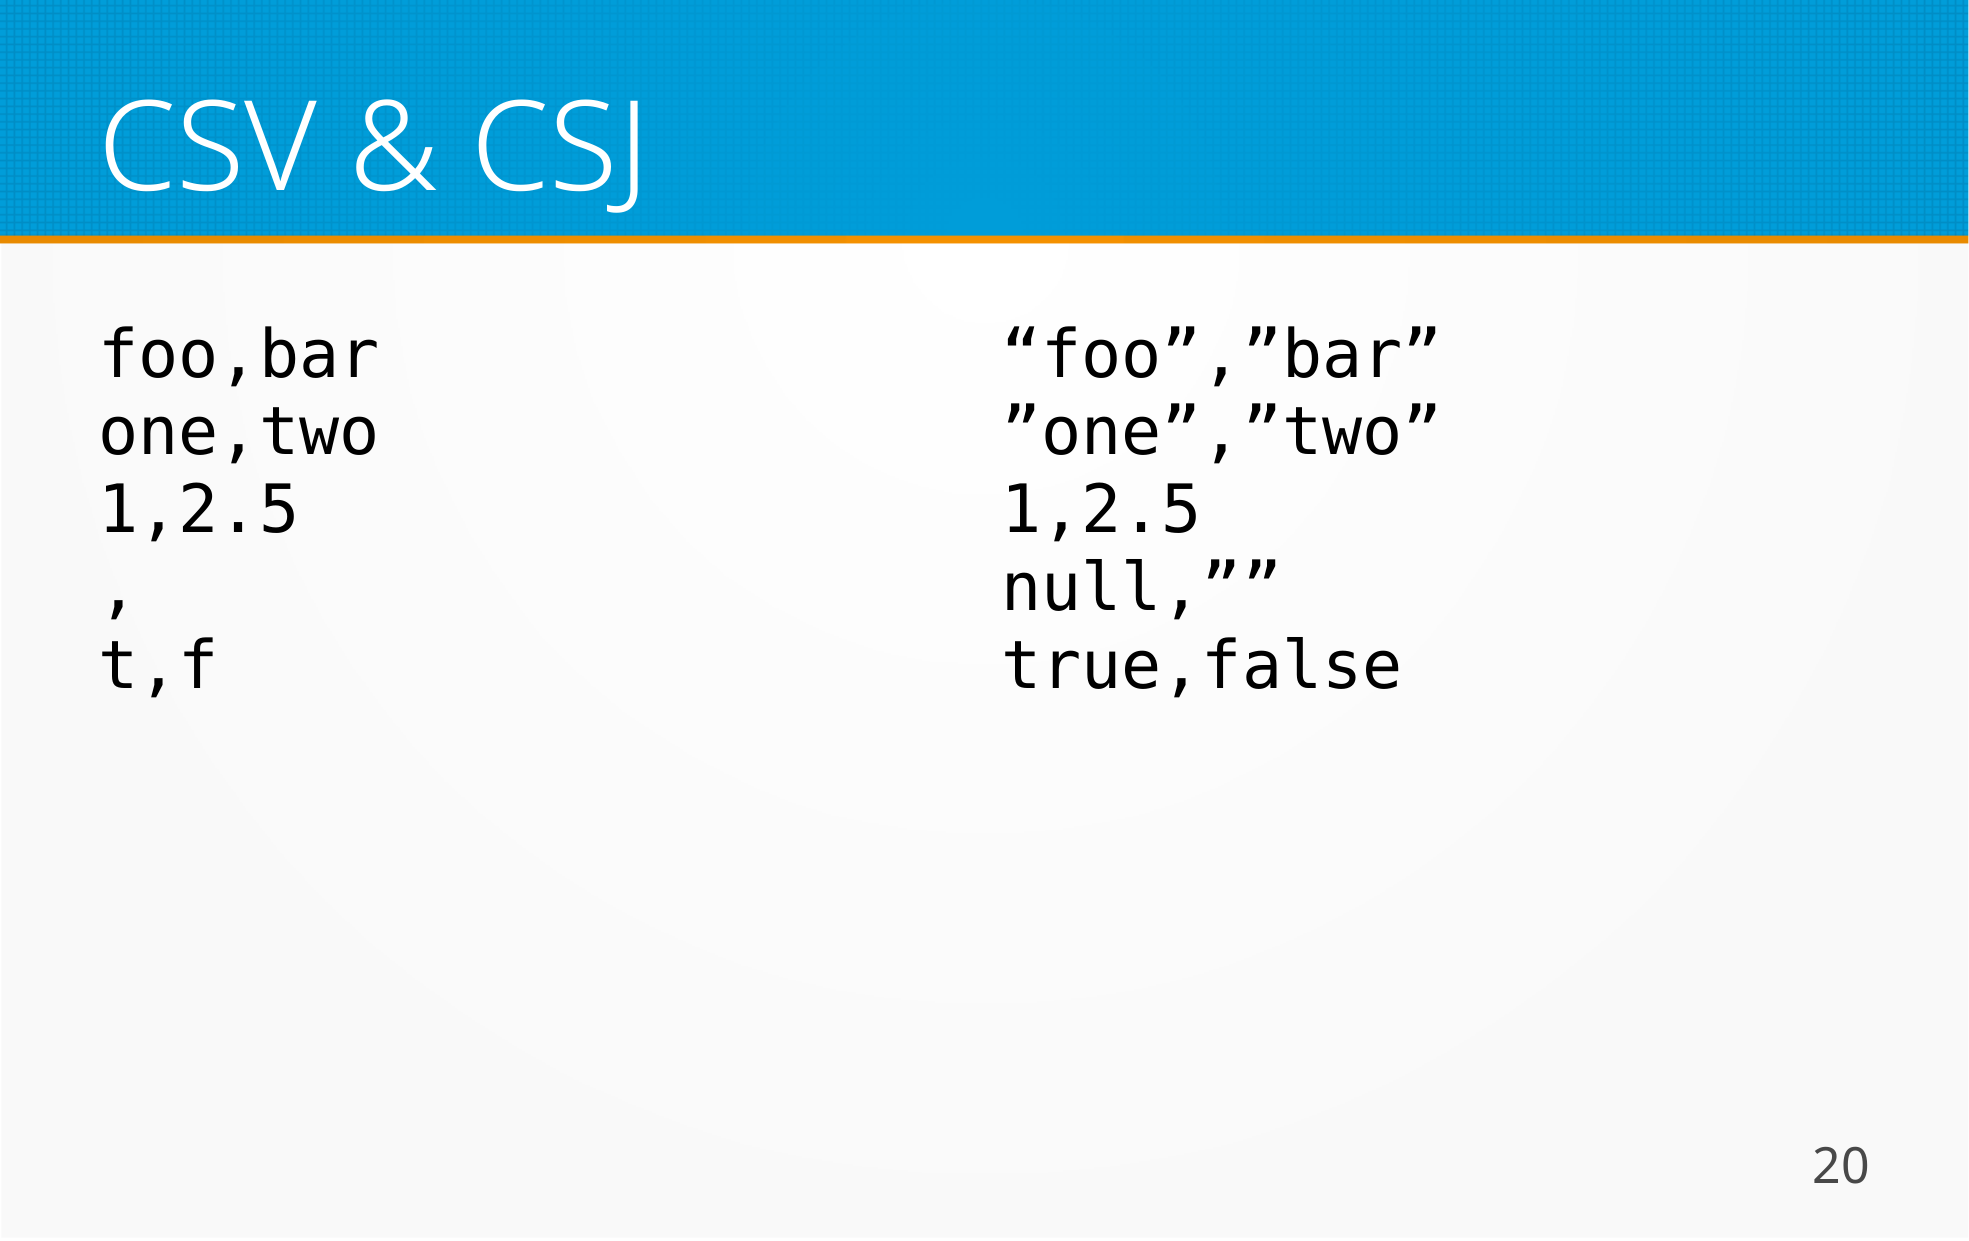

# CSV & CSJ
foo,bar
one,two
1,2.5
,
t,f
“foo”,”bar”
”one”,”two”
1,2.5
null,””
true,false
20